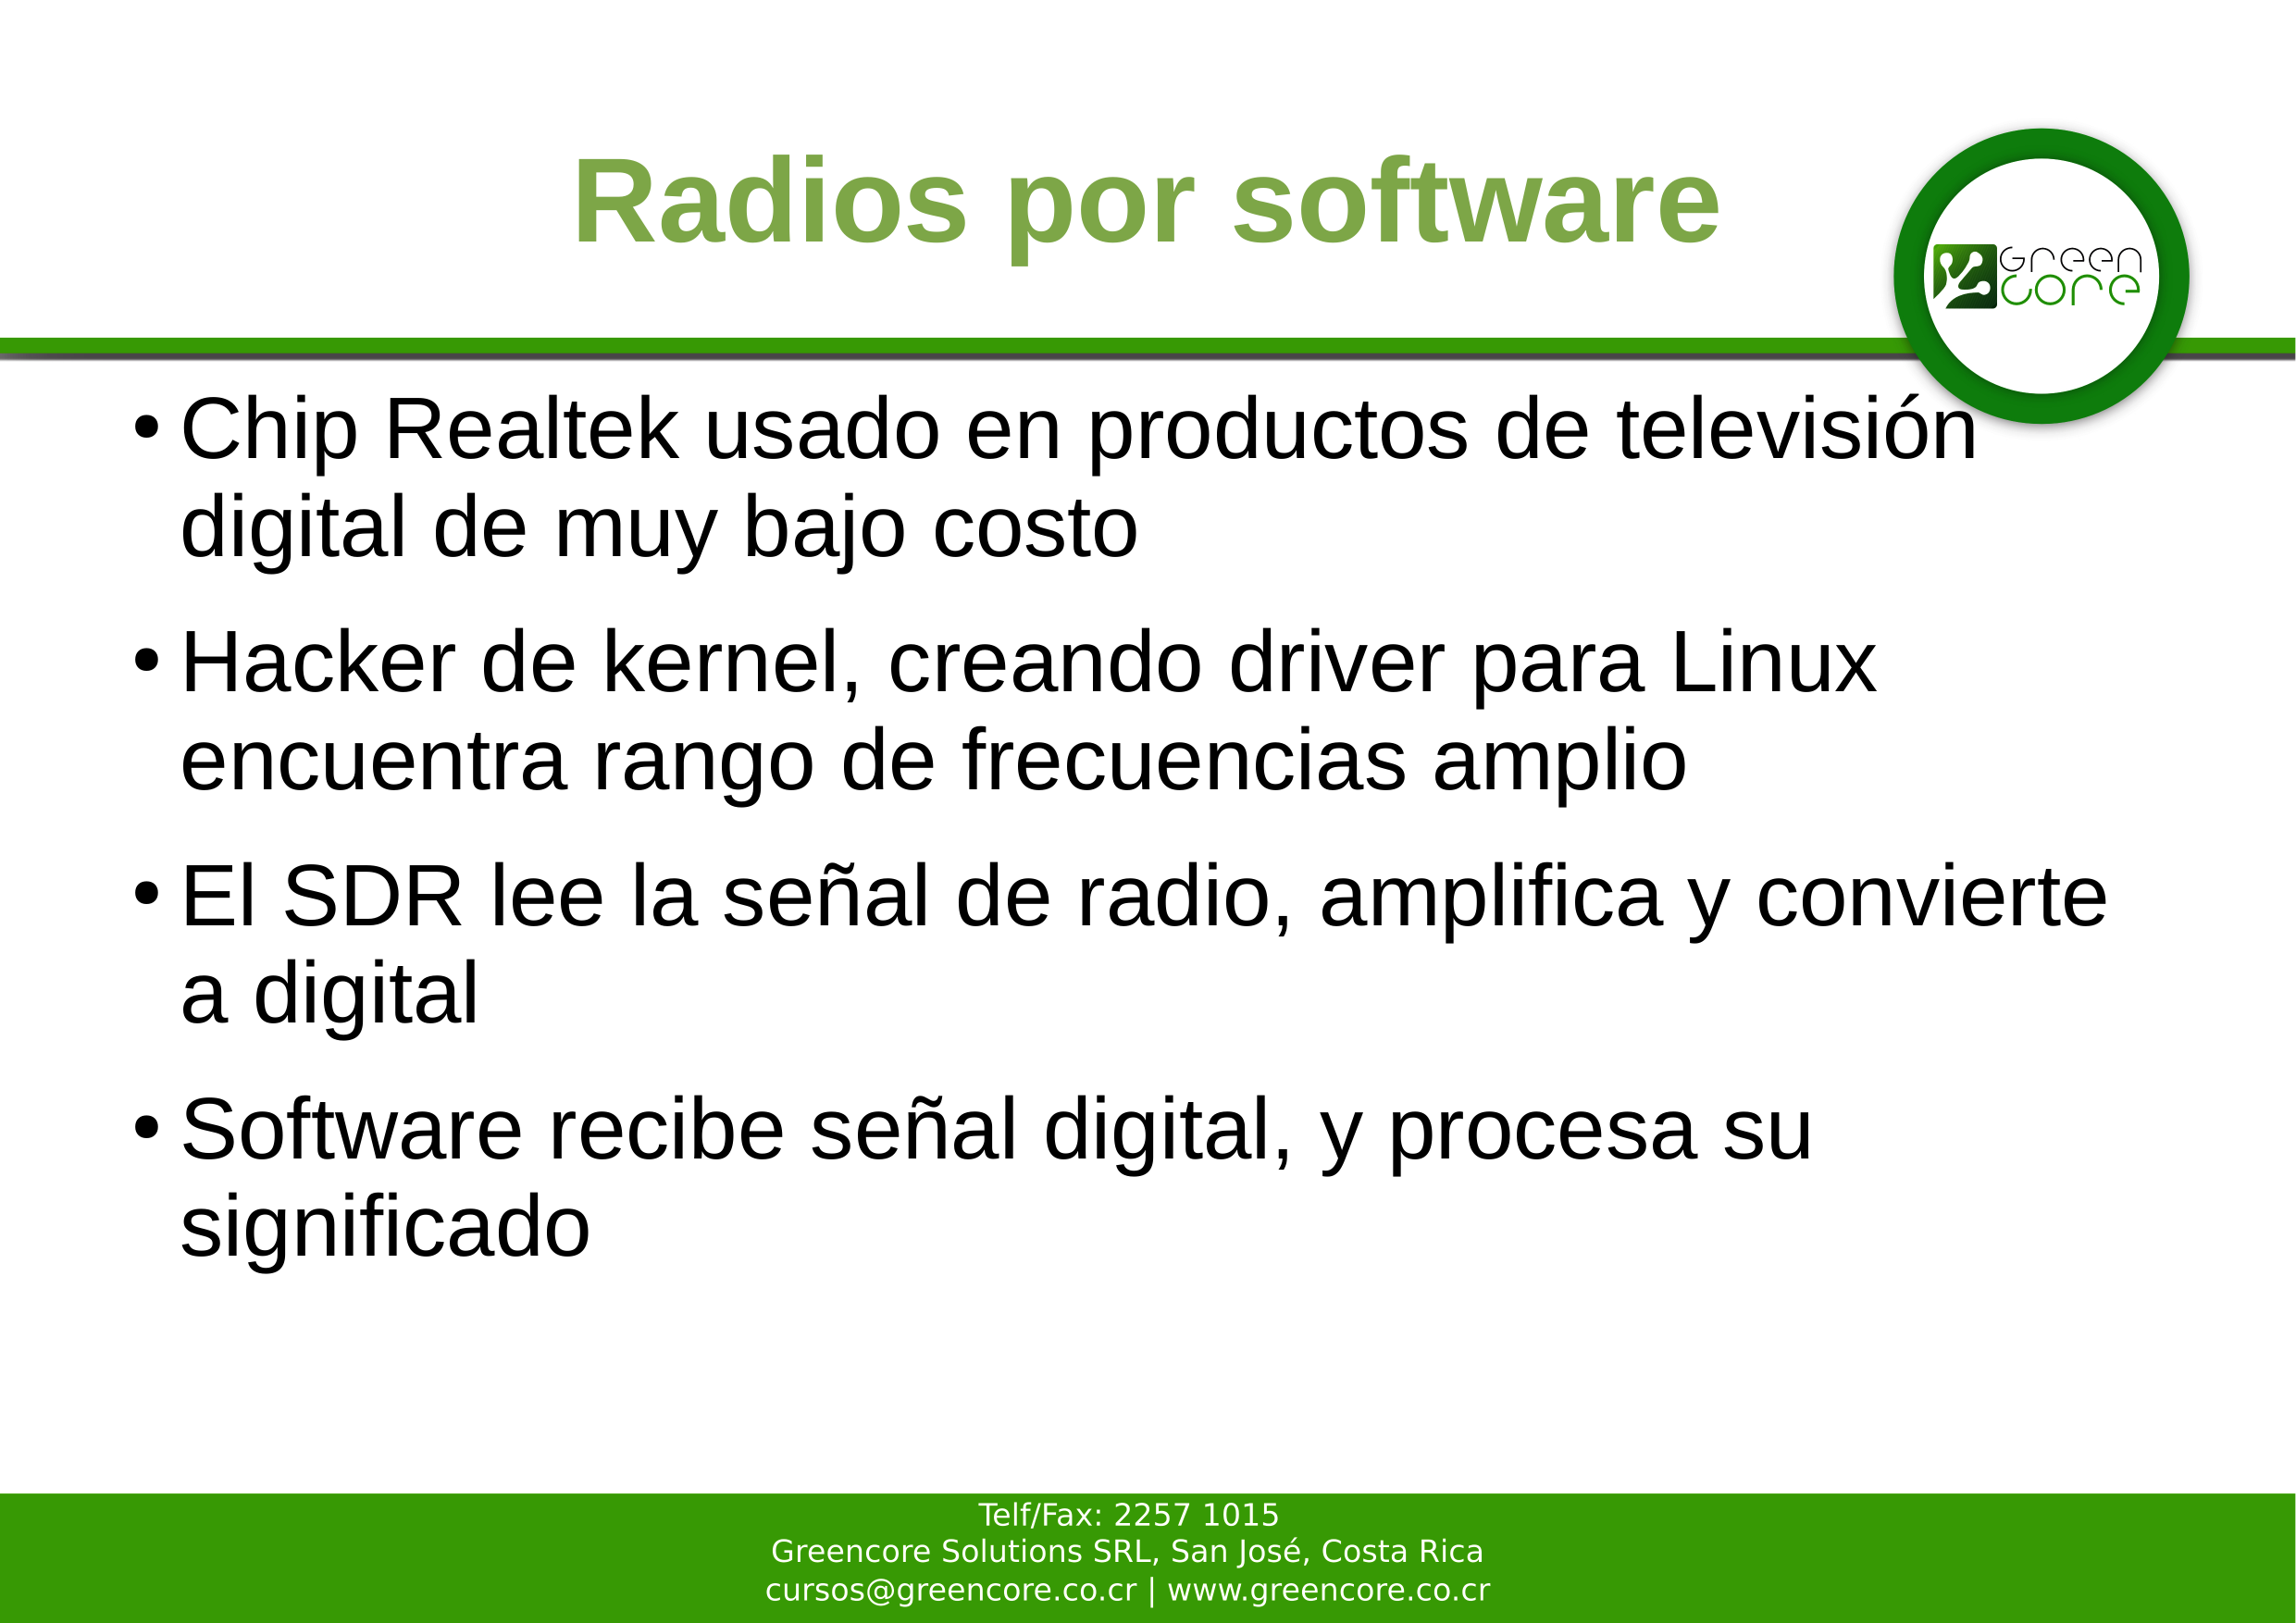

# Radios por software
Chip Realtek usado en productos de televisión digital de muy bajo costo
Hacker de kernel, creando driver para Linux encuentra rango de frecuencias amplio
El SDR lee la señal de radio, amplifica y convierte a digital
Software recibe señal digital, y procesa su significado